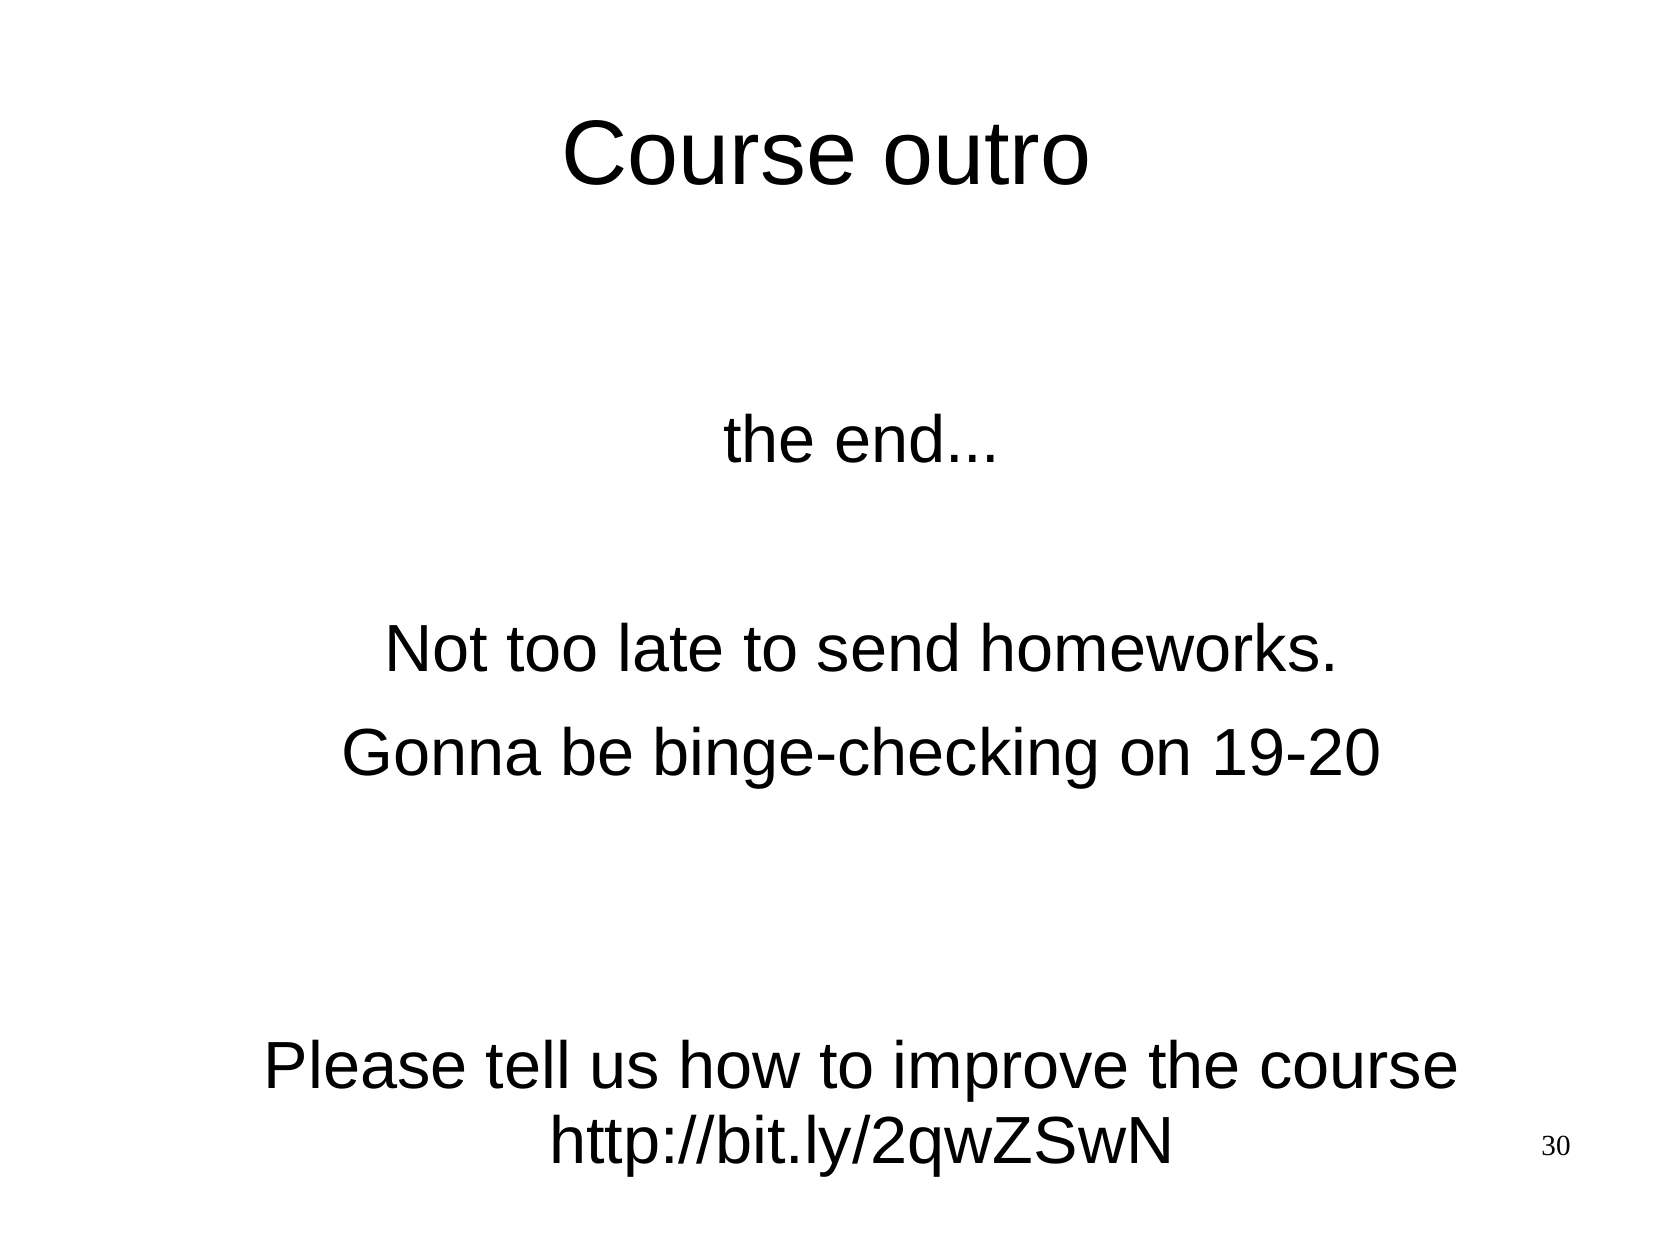

# Course outro
the end...
Not too late to send homeworks.
Gonna be binge-checking on 19-20
Please tell us how to improve the course
http://bit.ly/2qwZSwN
30